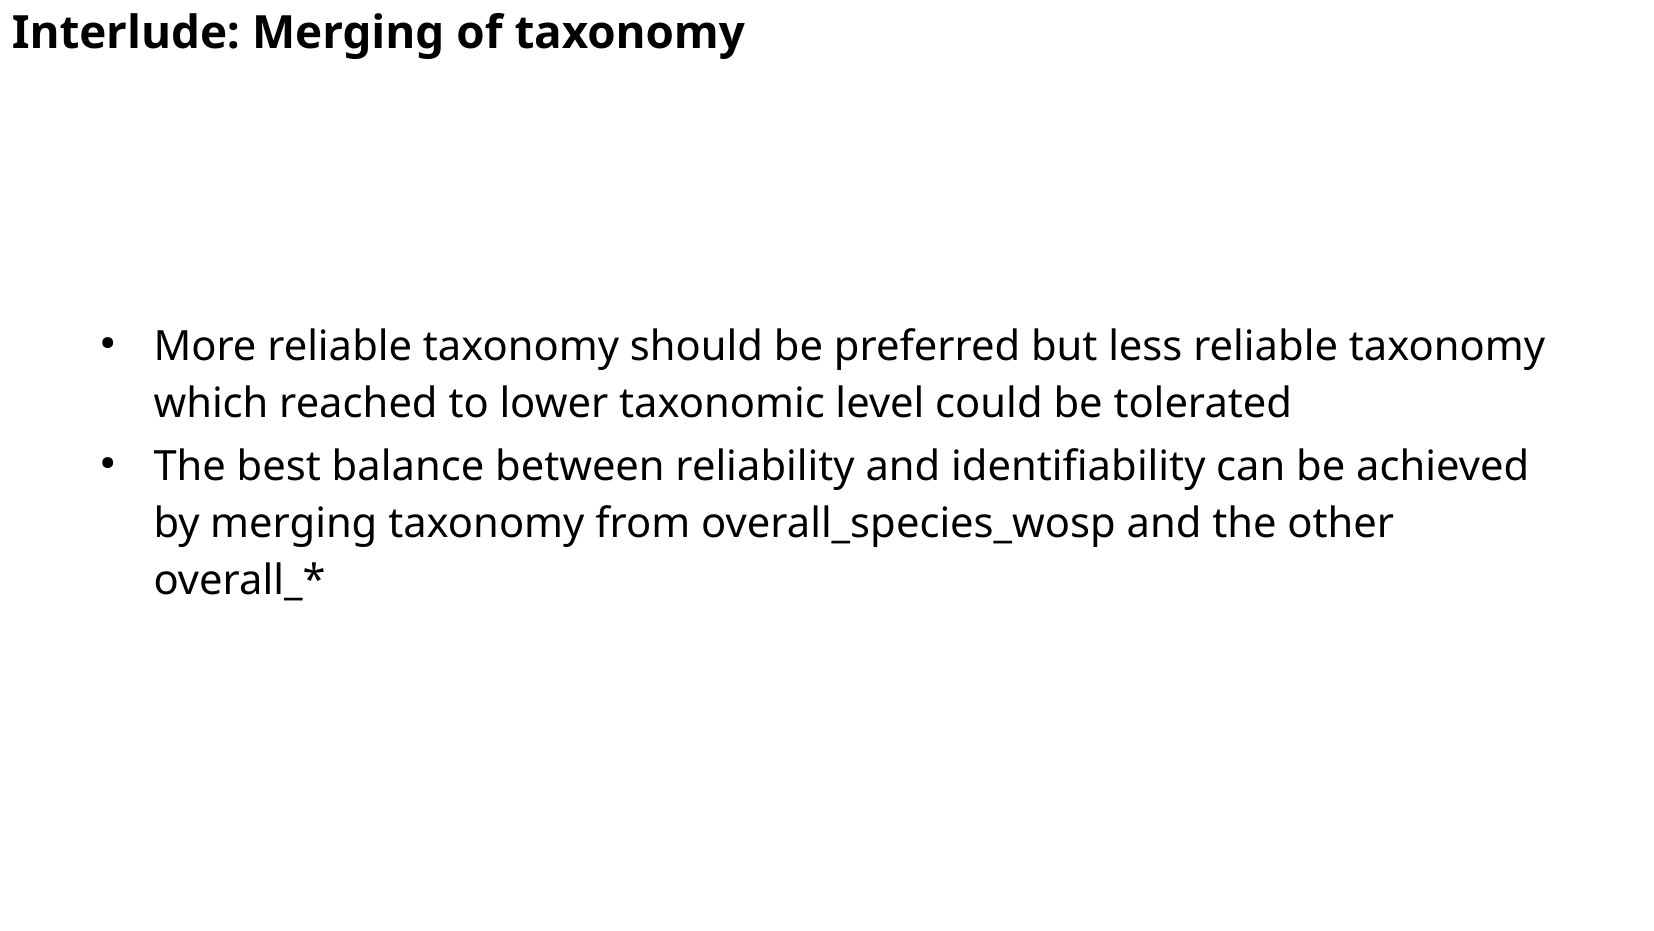

# Interlude: Merging of taxonomy
More reliable taxonomy should be preferred but less reliable taxonomy which reached to lower taxonomic level could be tolerated
The best balance between reliability and identifiability can be achieved by merging taxonomy from overall_species_wosp and the other overall_*